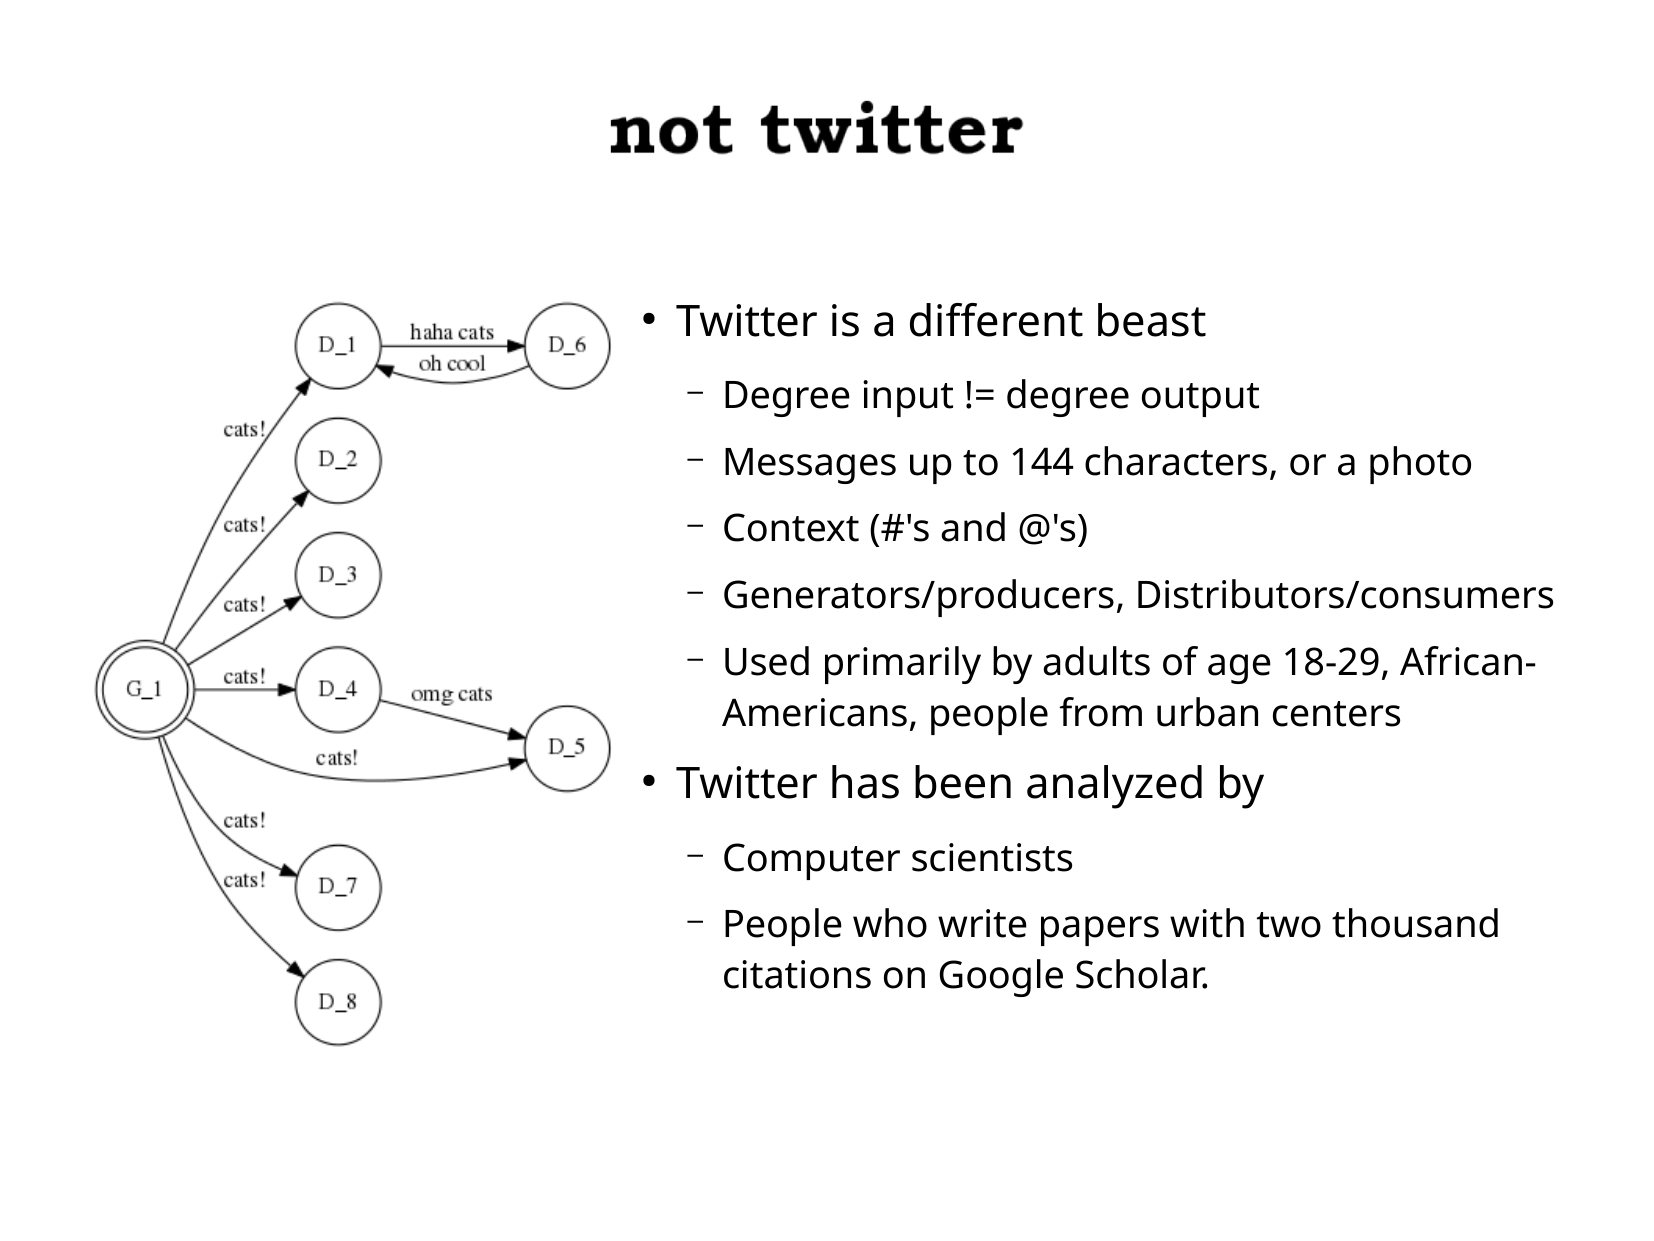

# Twitter is a different beast
Degree input != degree output
Messages up to 144 characters, or a photo
Context (#'s and @'s)
Generators/producers, Distributors/consumers
Used primarily by adults of age 18-29, African-Americans, people from urban centers
Twitter has been analyzed by
Computer scientists
People who write papers with two thousand citations on Google Scholar.